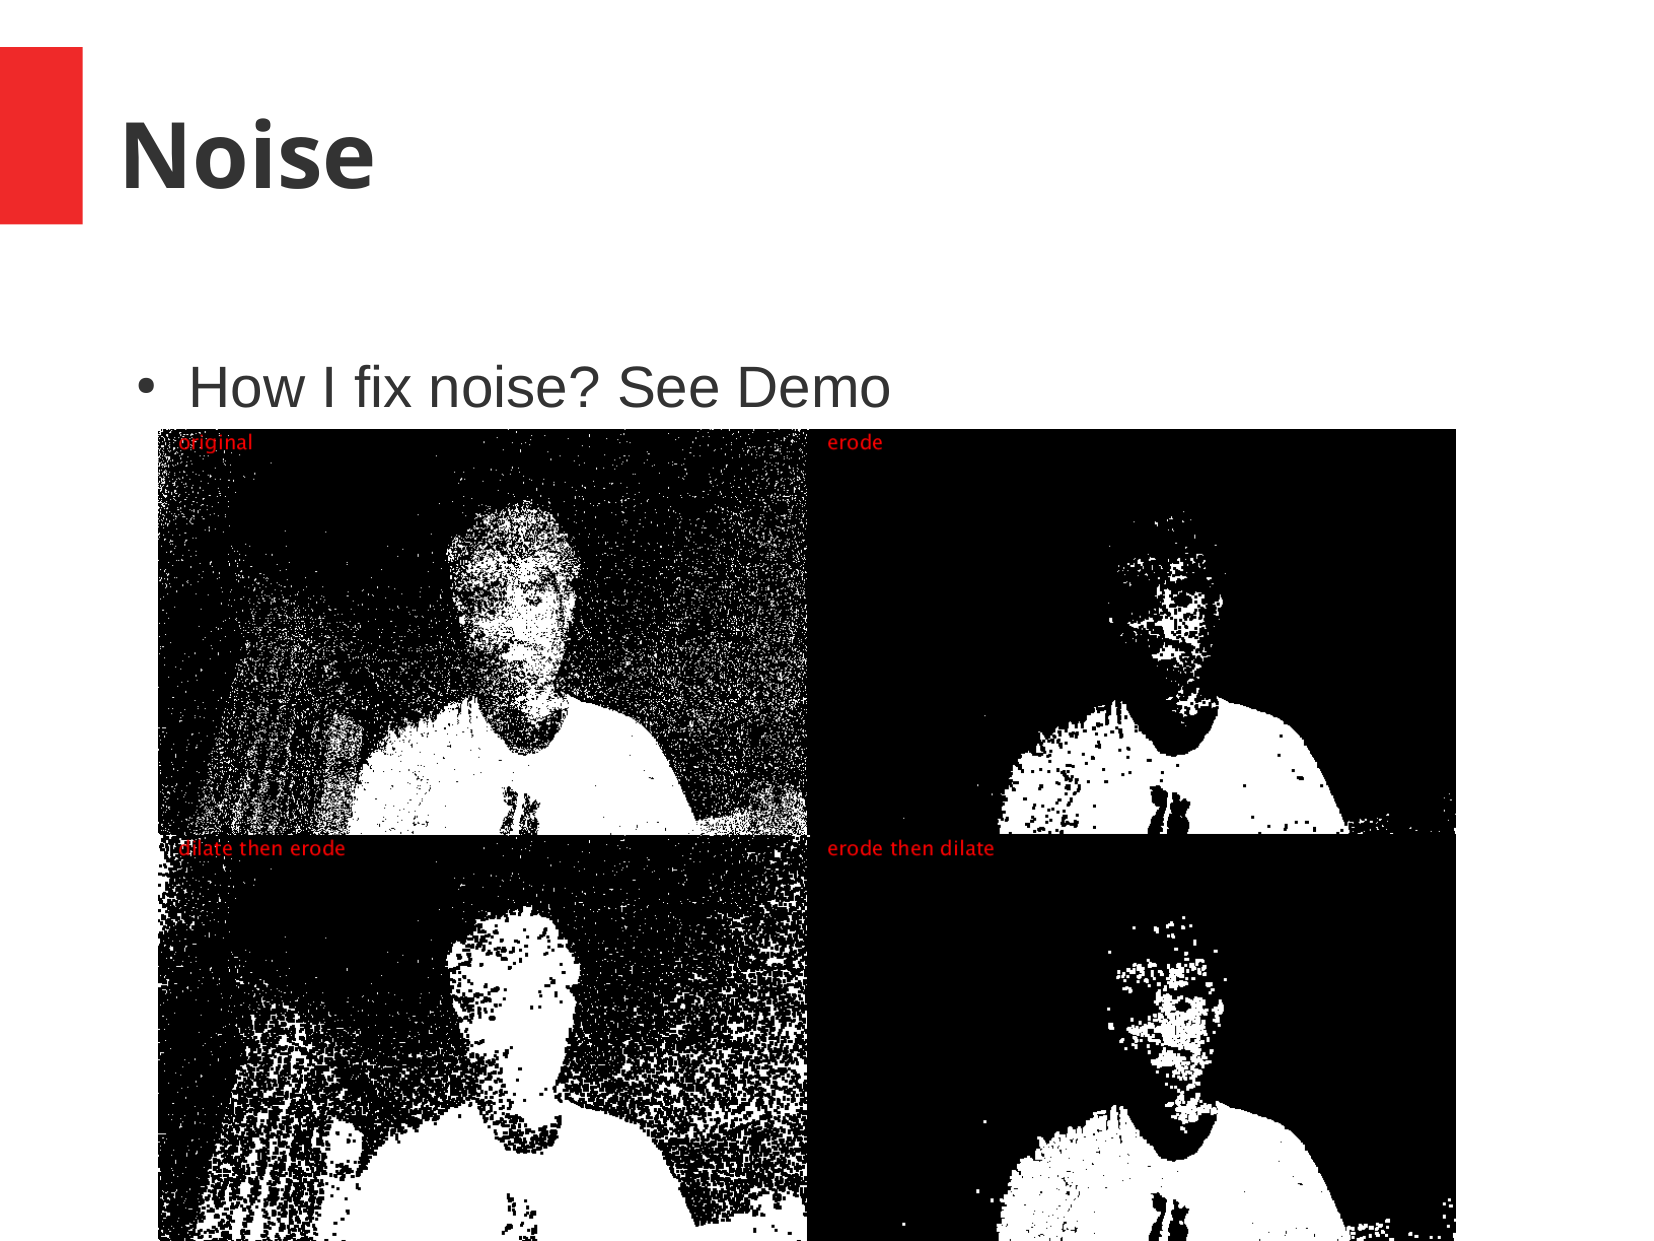

# Noise
How I fix noise? See Demo